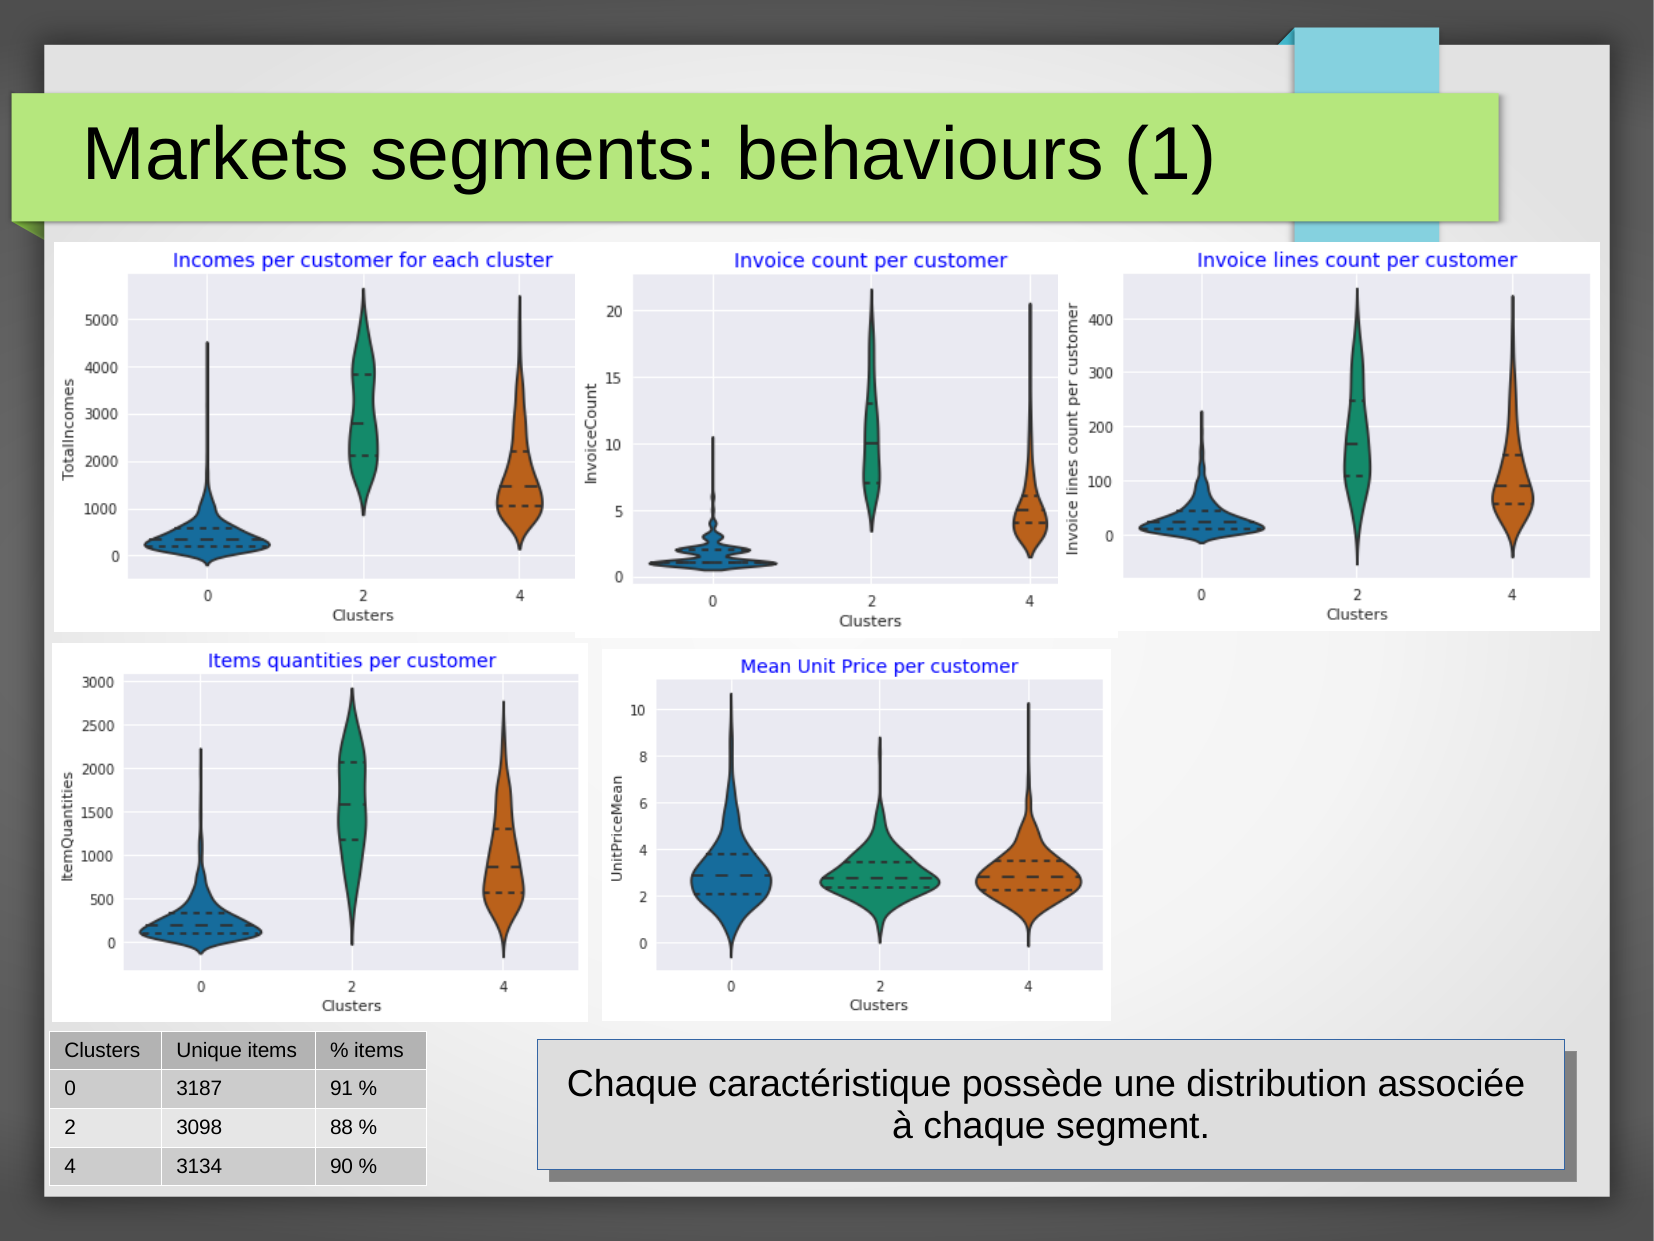

# Markets segments: behaviours (1)
| Clusters | Unique items | % items |
| --- | --- | --- |
| 0 | 3187 | 91 % |
| 2 | 3098 | 88 % |
| 4 | 3134 | 90 % |
Chaque caractéristique possède une distribution associée
à chaque segment.